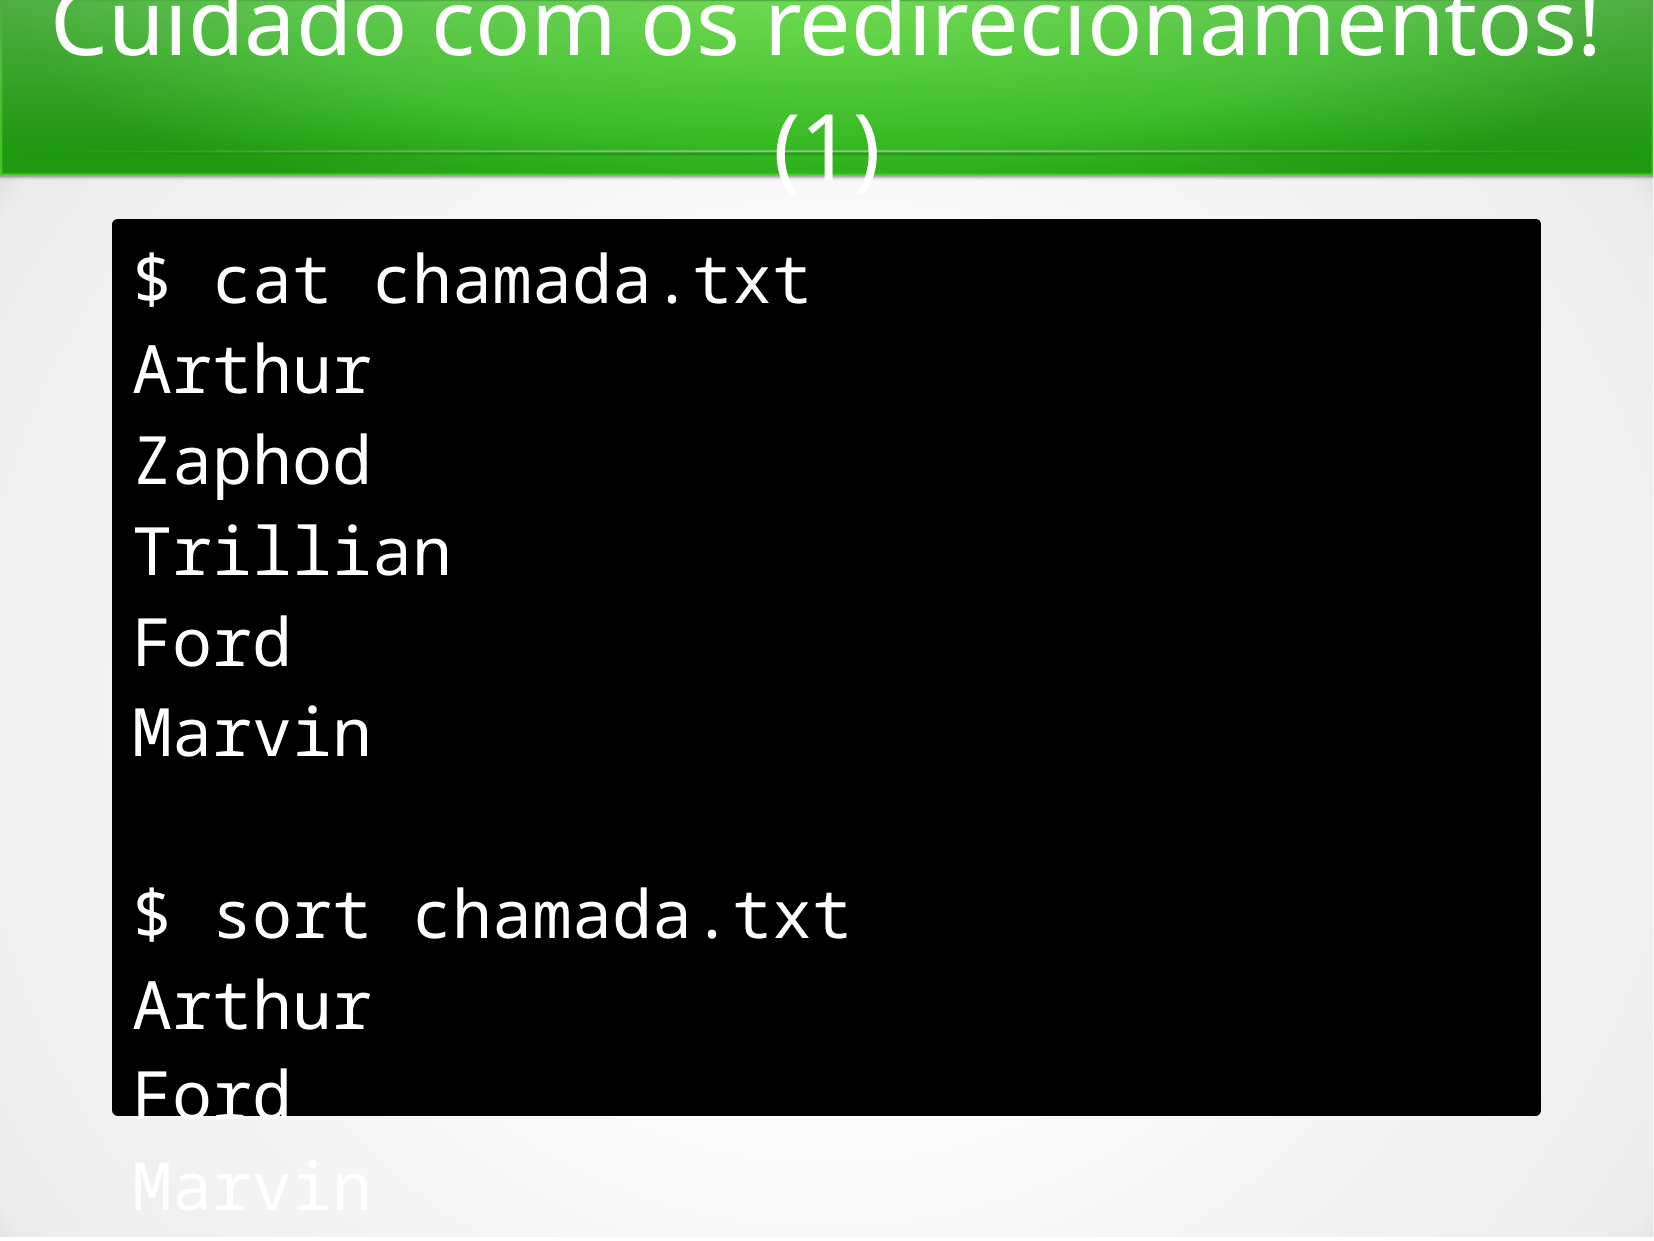

# Cuidado com os redirecionamentos! (1)
$ cat chamada.txt
Arthur
Zaphod
Trillian
Ford
Marvin
$ sort chamada.txt
Arthur
Ford
Marvin
Trillian
Zaphod